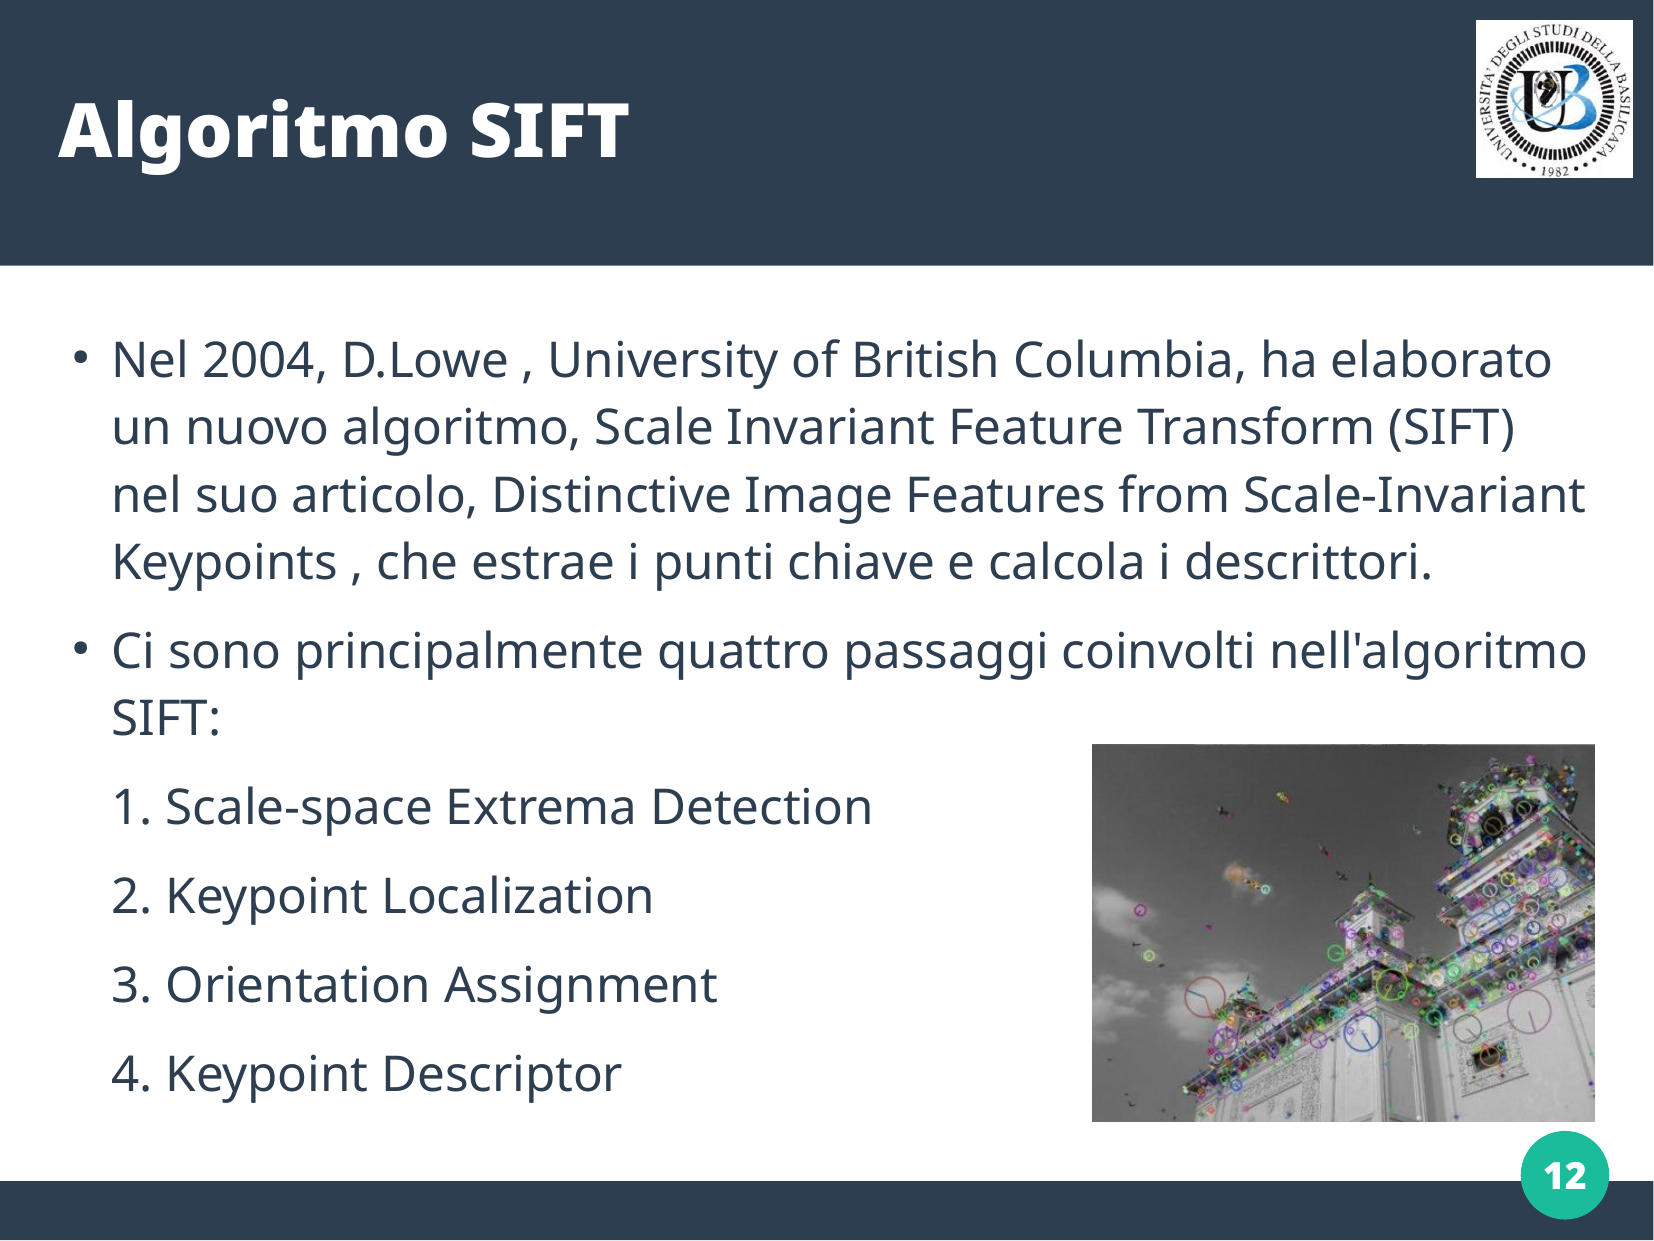

# Algoritmo SIFT
Nel 2004, D.Lowe , University of British Columbia, ha elaborato un nuovo algoritmo, Scale Invariant Feature Transform (SIFT) nel suo articolo, Distinctive Image Features from Scale-Invariant Keypoints , che estrae i punti chiave e calcola i descrittori.
Ci sono principalmente quattro passaggi coinvolti nell'algoritmo SIFT:
1. Scale-space Extrema Detection
2. Keypoint Localization
3. Orientation Assignment
4. Keypoint Descriptor
12